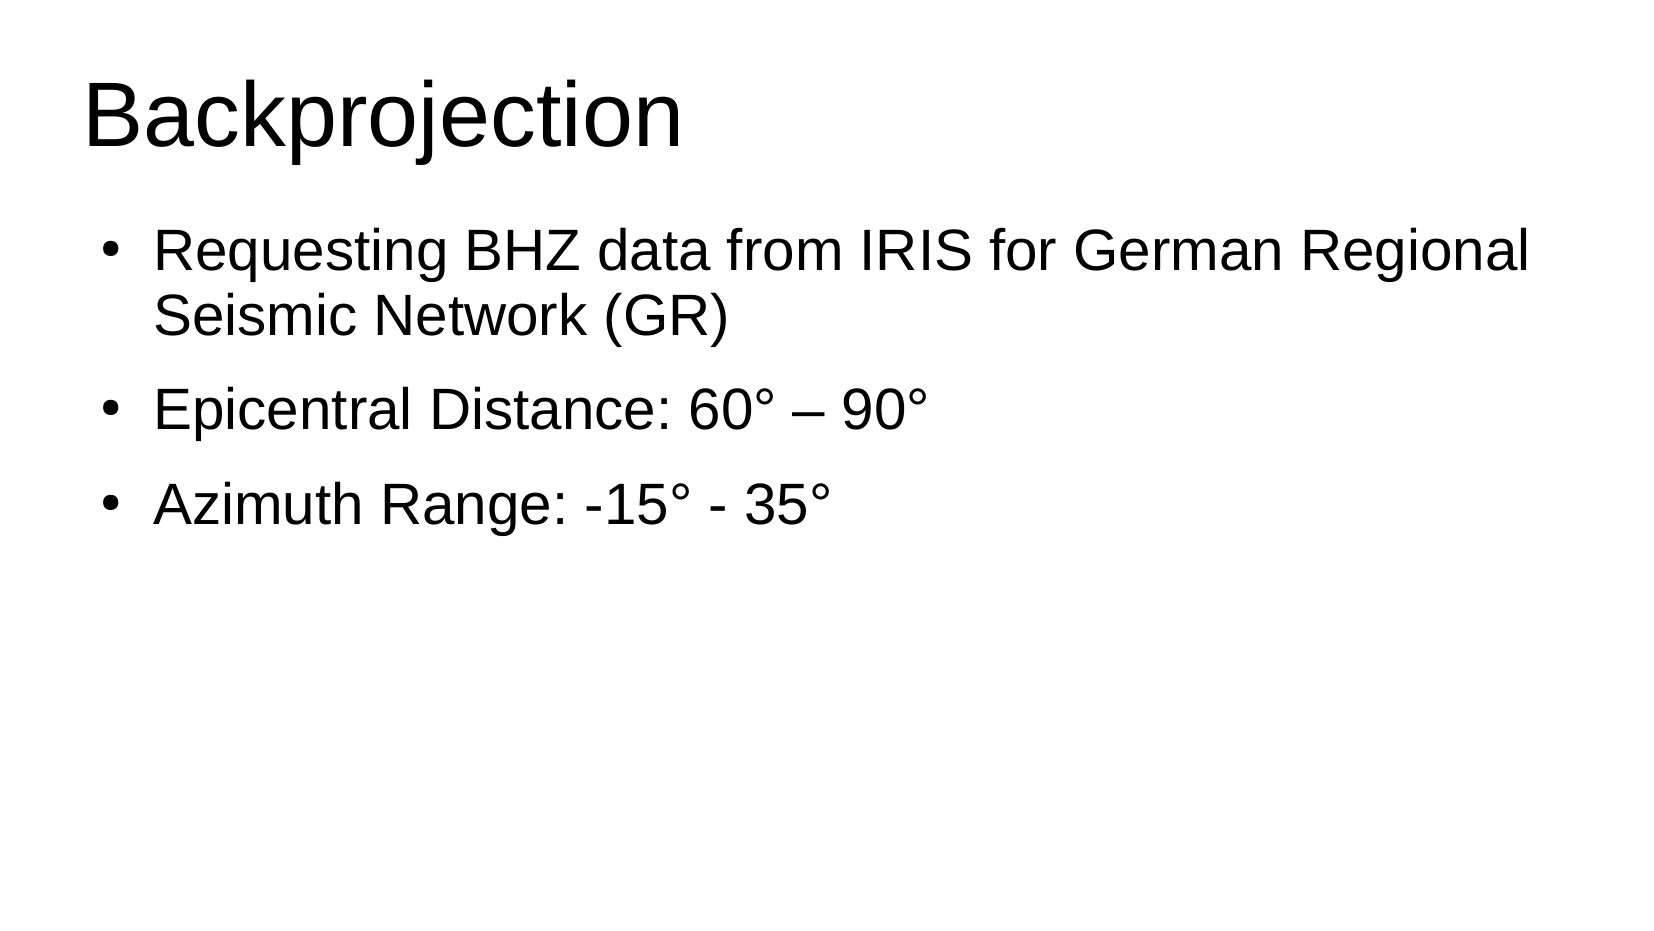

# Backprojection
Requesting BHZ data from IRIS for German Regional Seismic Network (GR)
Epicentral Distance: 60° – 90°
Azimuth Range: -15° - 35°